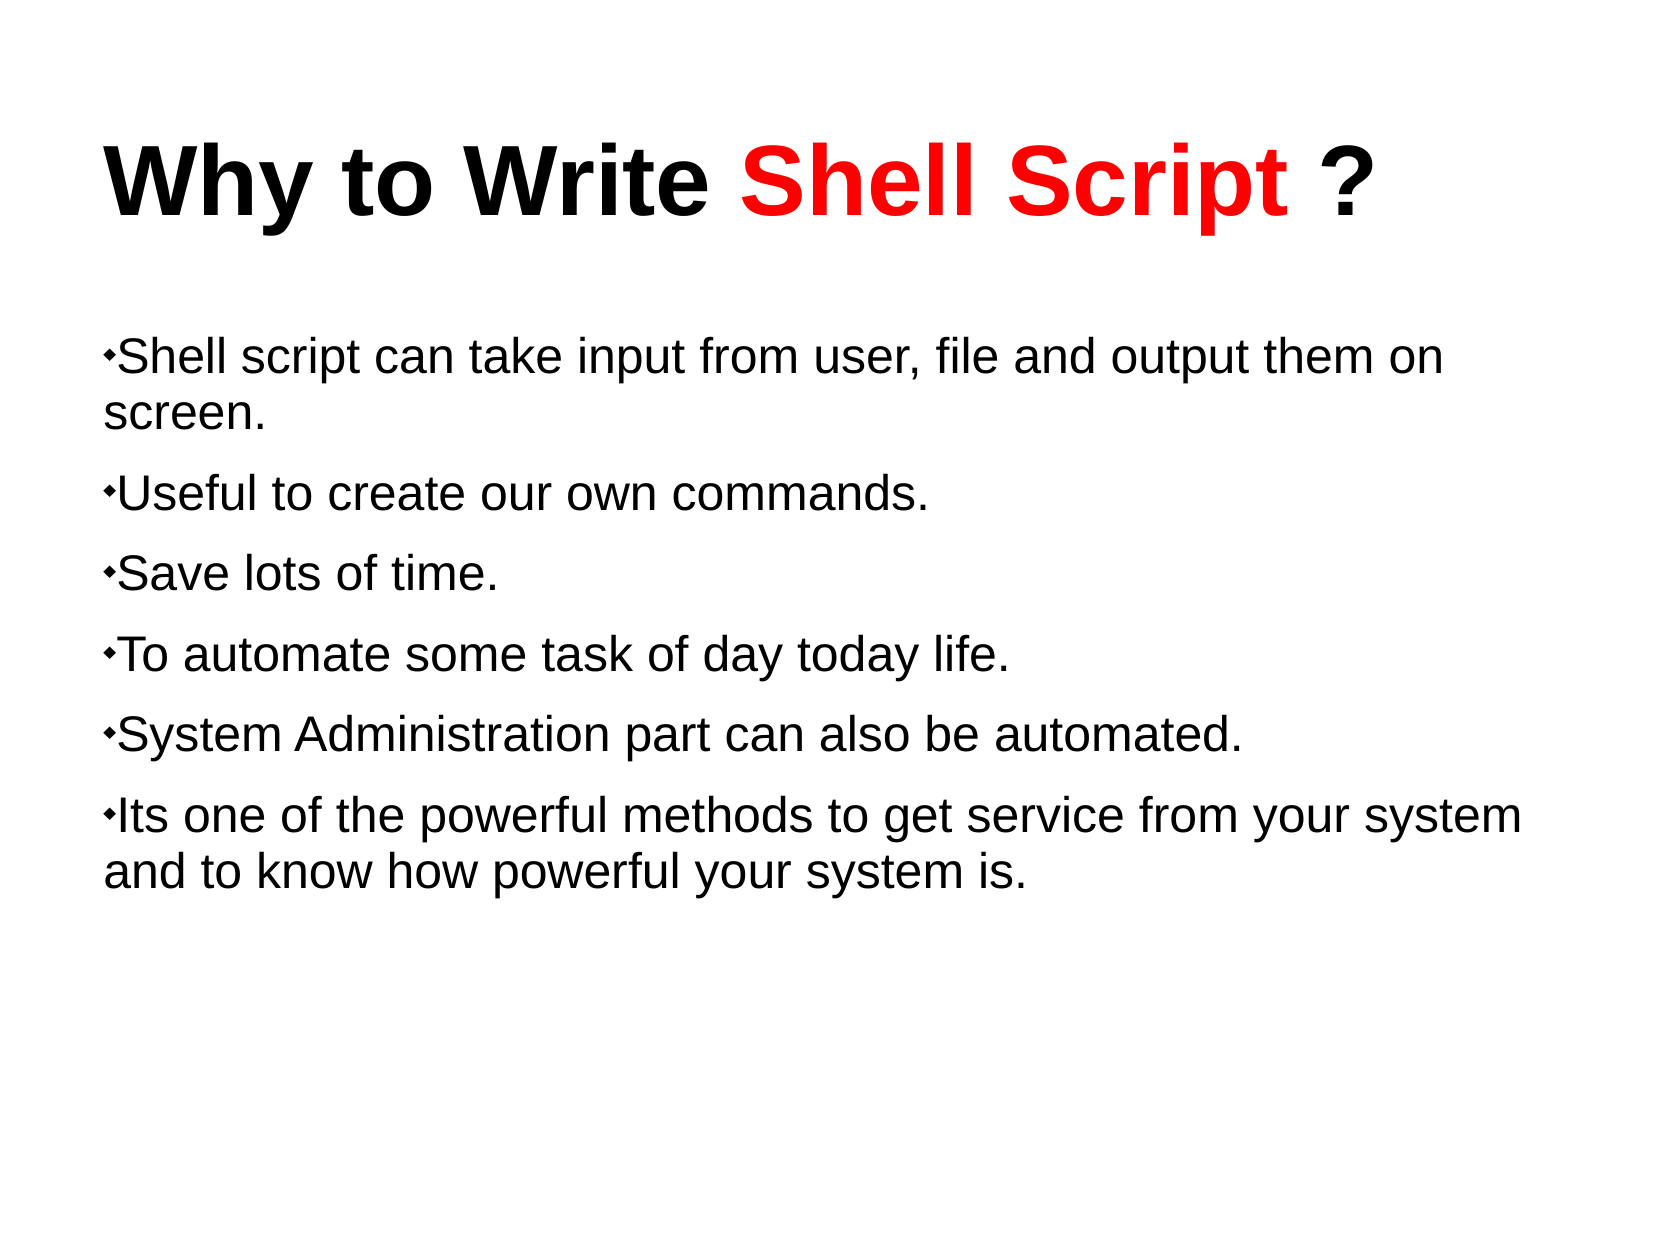

Why to Write Shell Script ?
Shell script can take input from user, file and output them on 	screen.
Useful to create our own commands.
Save lots of time.
To automate some task of day today life.
System Administration part can also be automated.
Its one of the powerful methods to get service from your system and to know how powerful your system is.